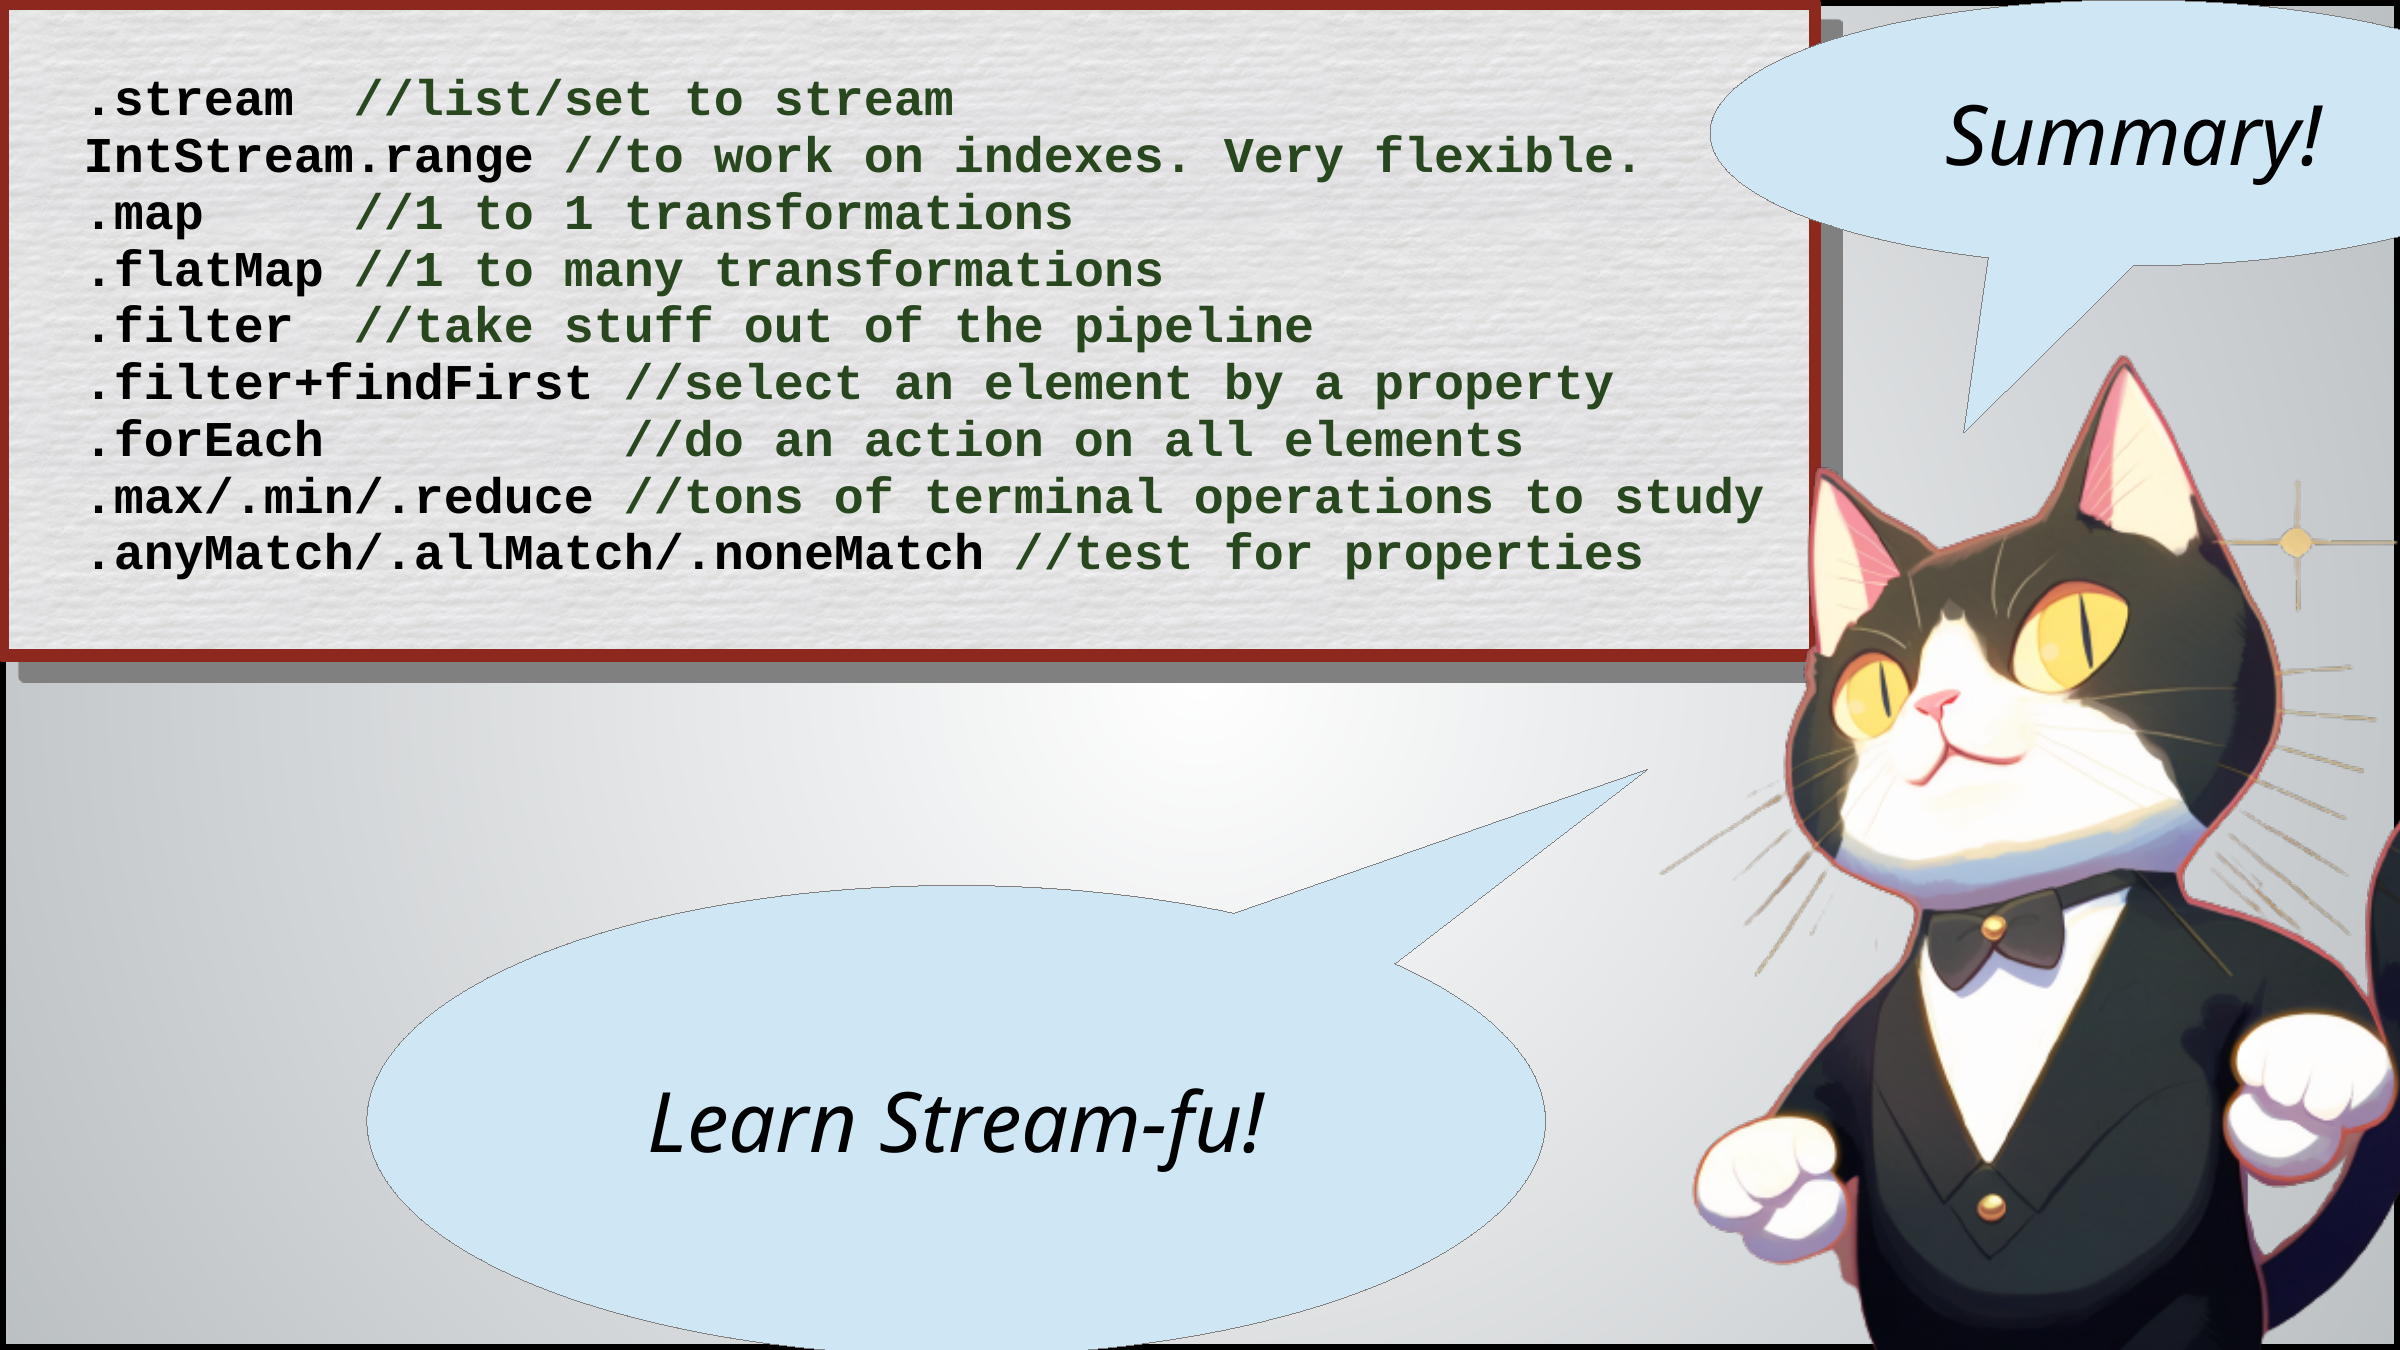

Summary!
 .stream //list/set to stream
 IntStream.range //to work on indexes. Very flexible.
 .map //1 to 1 transformations
 .flatMap //1 to many transformations
 .filter //take stuff out of the pipeline
 .filter+findFirst //select an element by a property
 .forEach //do an action on all elements
 .max/.min/.reduce //tons of terminal operations to study
 .anyMatch/.allMatch/.noneMatch //test for properties
Learn Stream-fu!